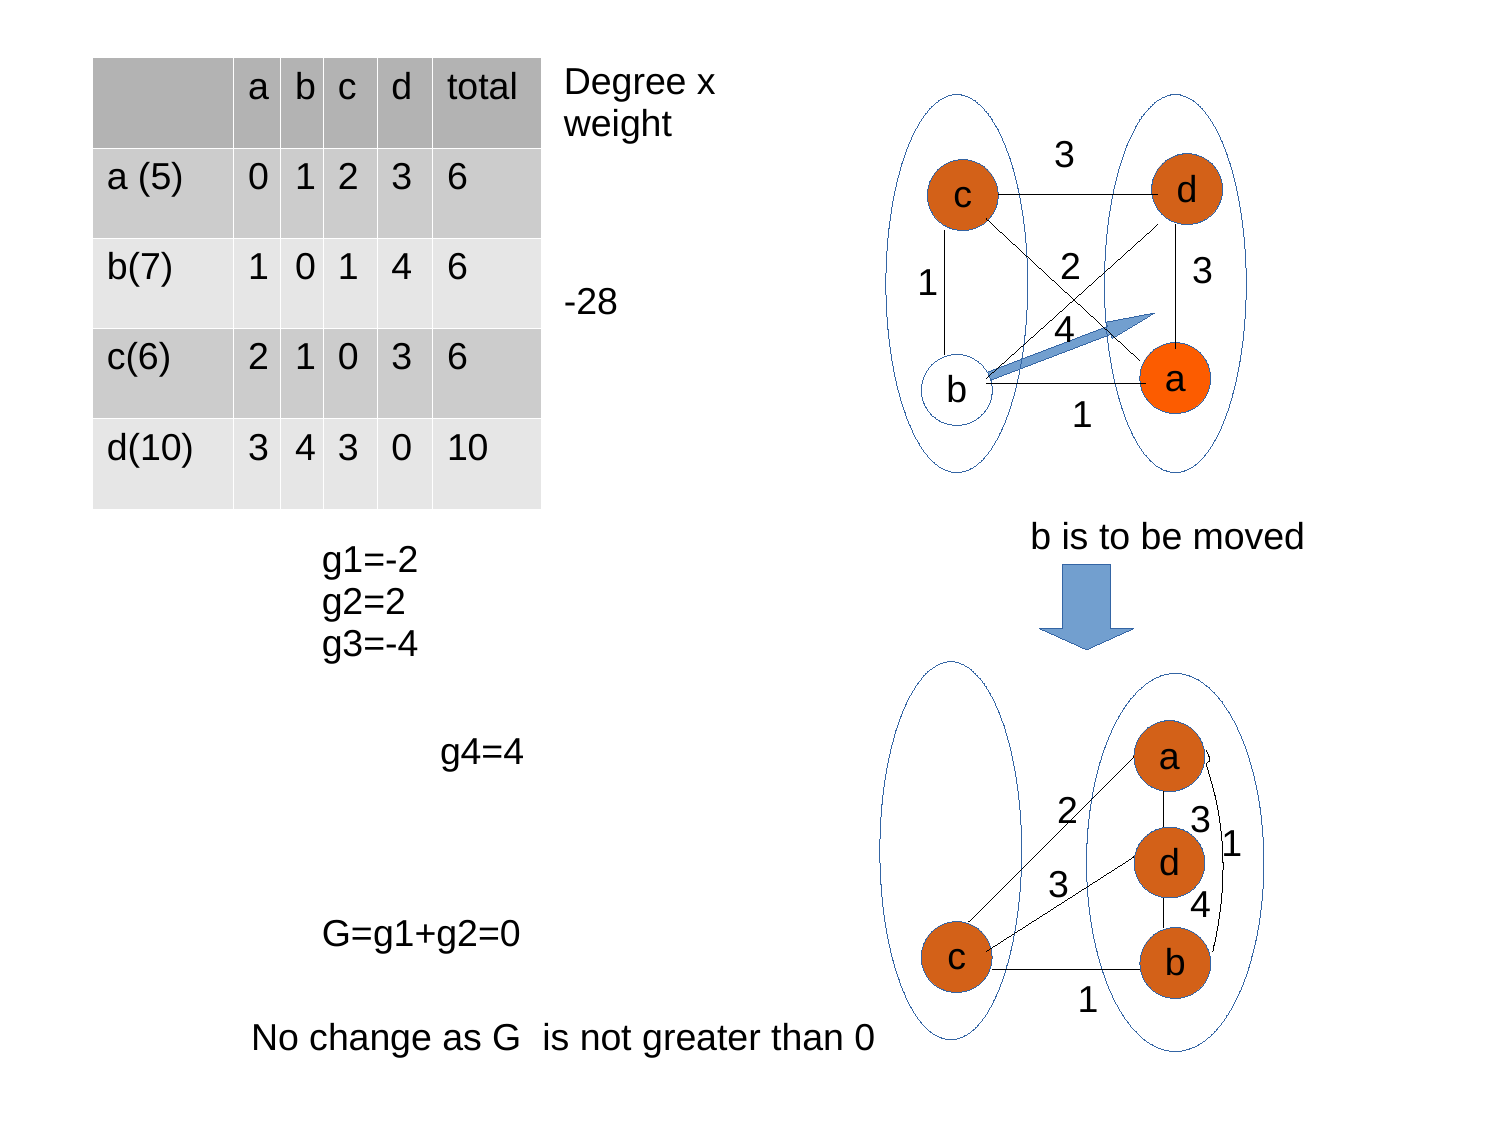

Degree x weight
-28
| | a | b | c | d | total |
| --- | --- | --- | --- | --- | --- |
| a (5) | 0 | 1 | 2 | 3 | 6 |
| b(7) | 1 | 0 | 1 | 4 | 6 |
| c(6) | 2 | 1 | 0 | 3 | 6 |
| d(10) | 3 | 4 | 3 | 0 | 10 |
3
d
c
2
3
1
4
b is to be moved
a
b
1
g1=-2
g2=2
g3=-4
a
2
3
1
d
3
4
c
b
1
g4=4
G=g1+g2=0
No change as G is not greater than 0